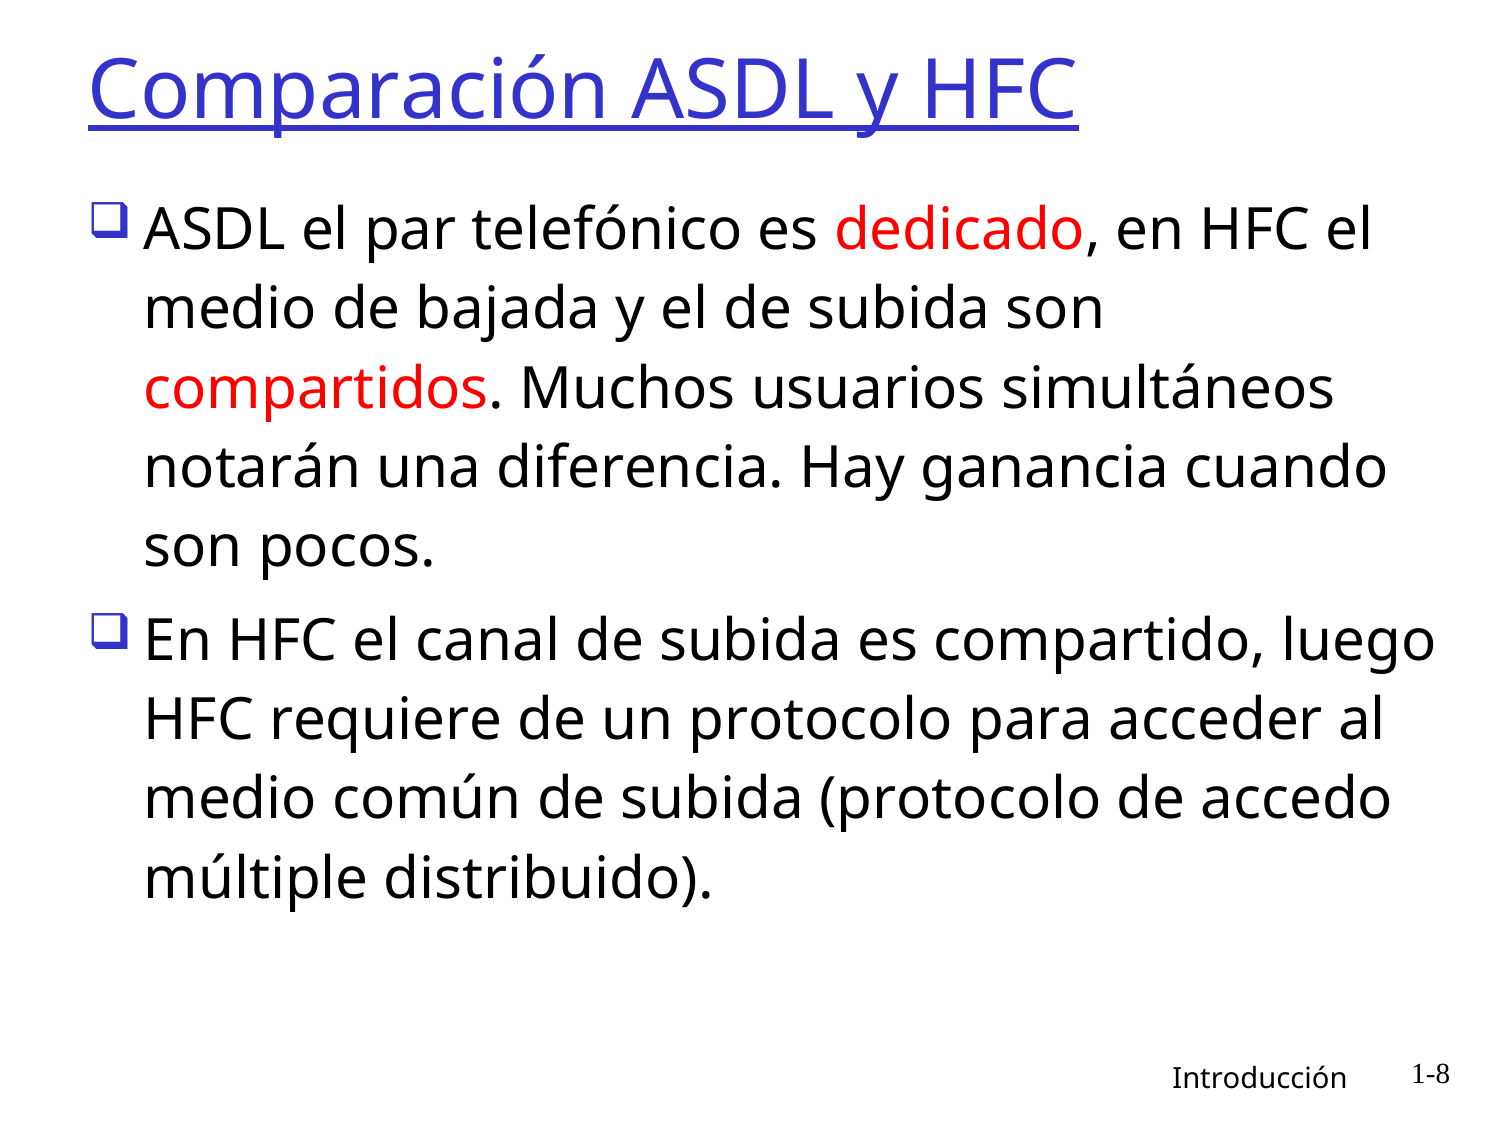

# Comparación ASDL y HFC
ASDL el par telefónico es dedicado, en HFC el medio de bajada y el de subida son compartidos. Muchos usuarios simultáneos notarán una diferencia. Hay ganancia cuando son pocos.
En HFC el canal de subida es compartido, luego HFC requiere de un protocolo para acceder al medio común de subida (protocolo de accedo múltiple distribuido).
ELO322
Introducción
8